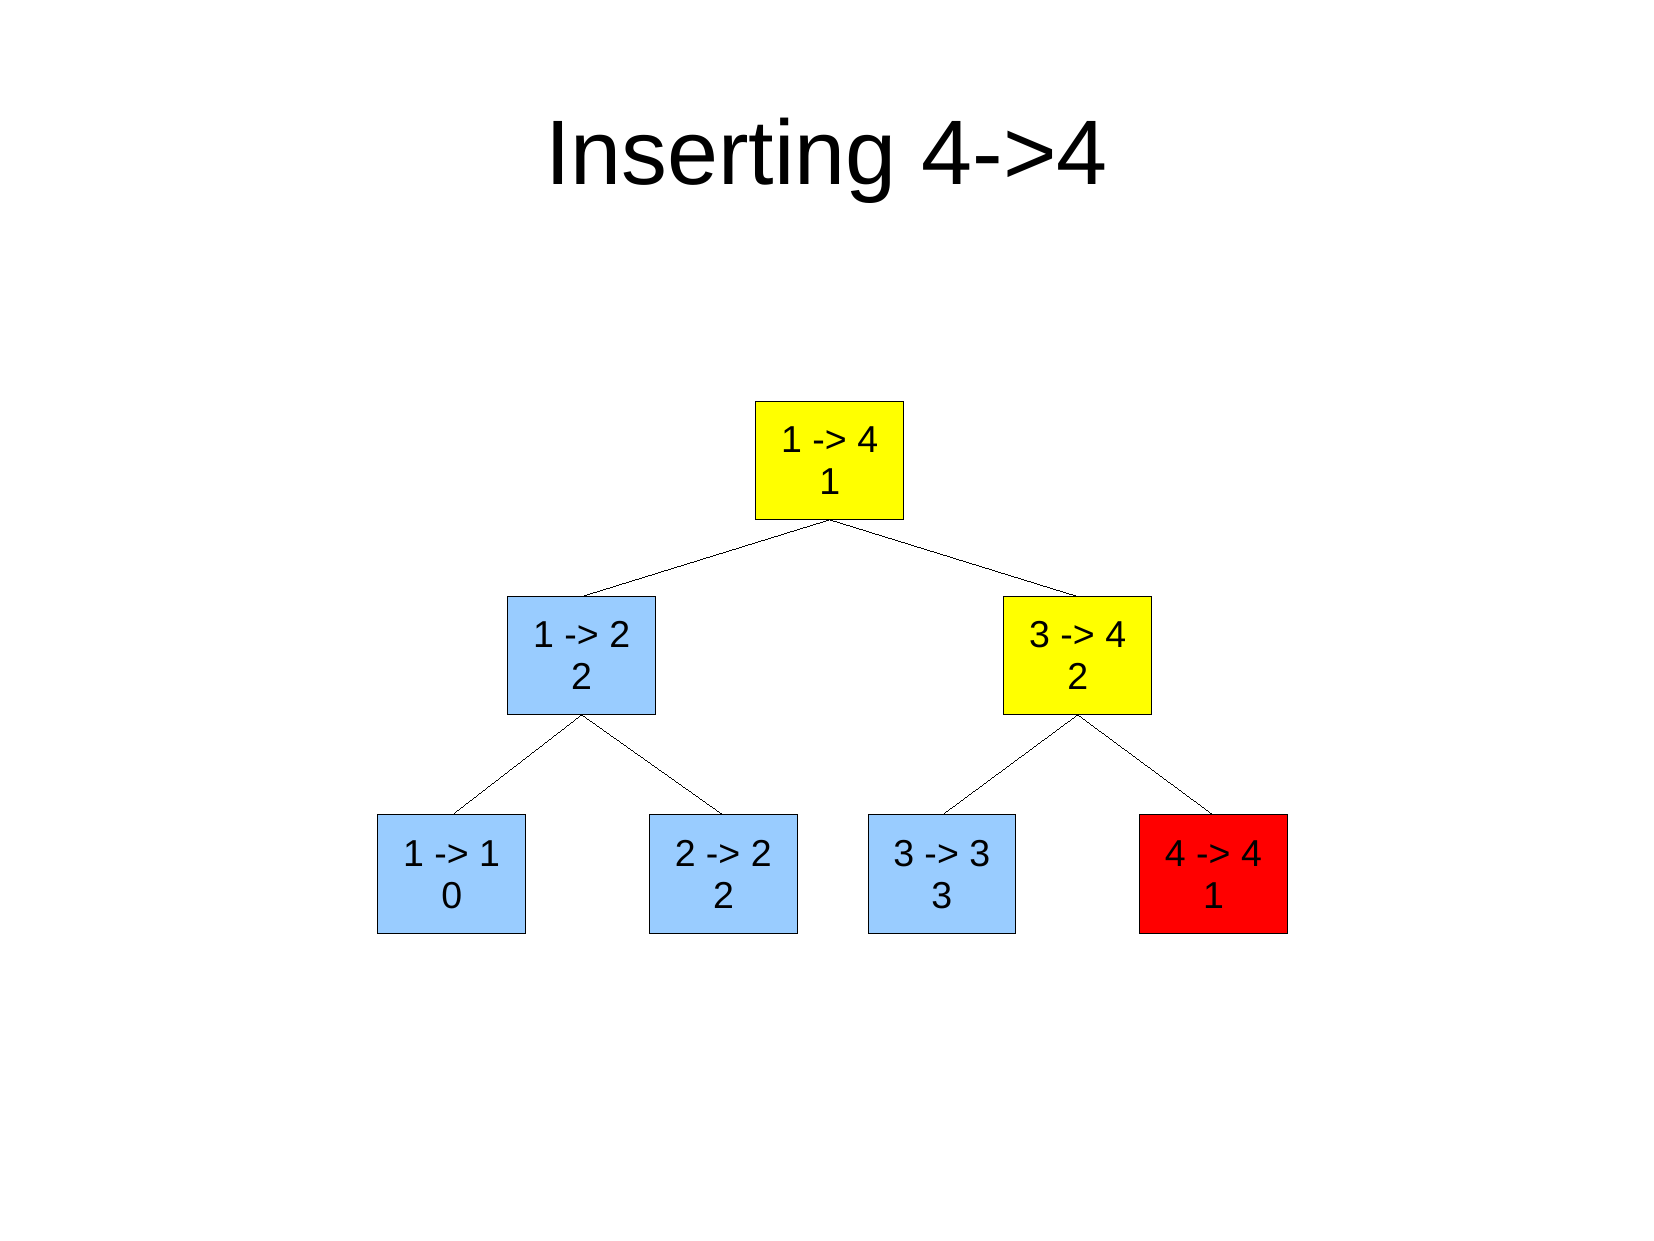

# Inserting 4->4
1 -> 4
1
1 -> 2
2
3 -> 4
2
1 -> 1
0
2 -> 2
2
3 -> 3
3
4 -> 4
1